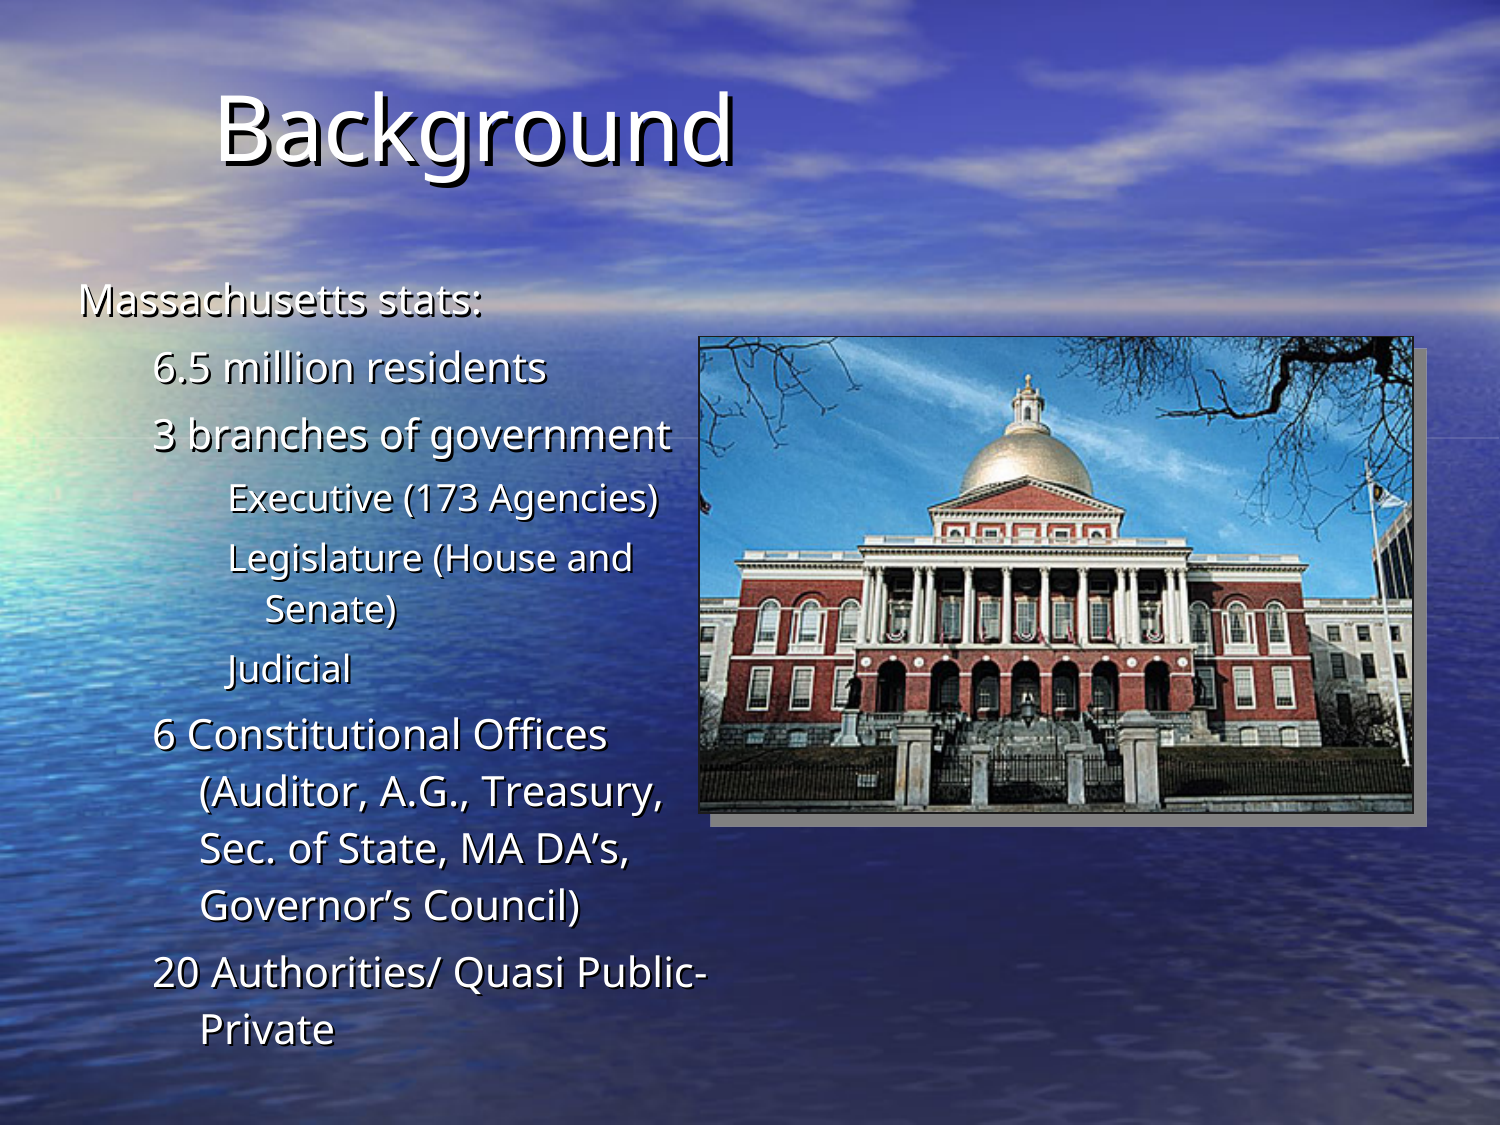

# Background
Massachusetts stats:
6.5 million residents
3 branches of government
Executive (173 Agencies)
Legislature (House and Senate)
Judicial
6 Constitutional Offices (Auditor, A.G., Treasury, Sec. of State, MA DA’s, Governor’s Council)
20 Authorities/ Quasi Public-Private